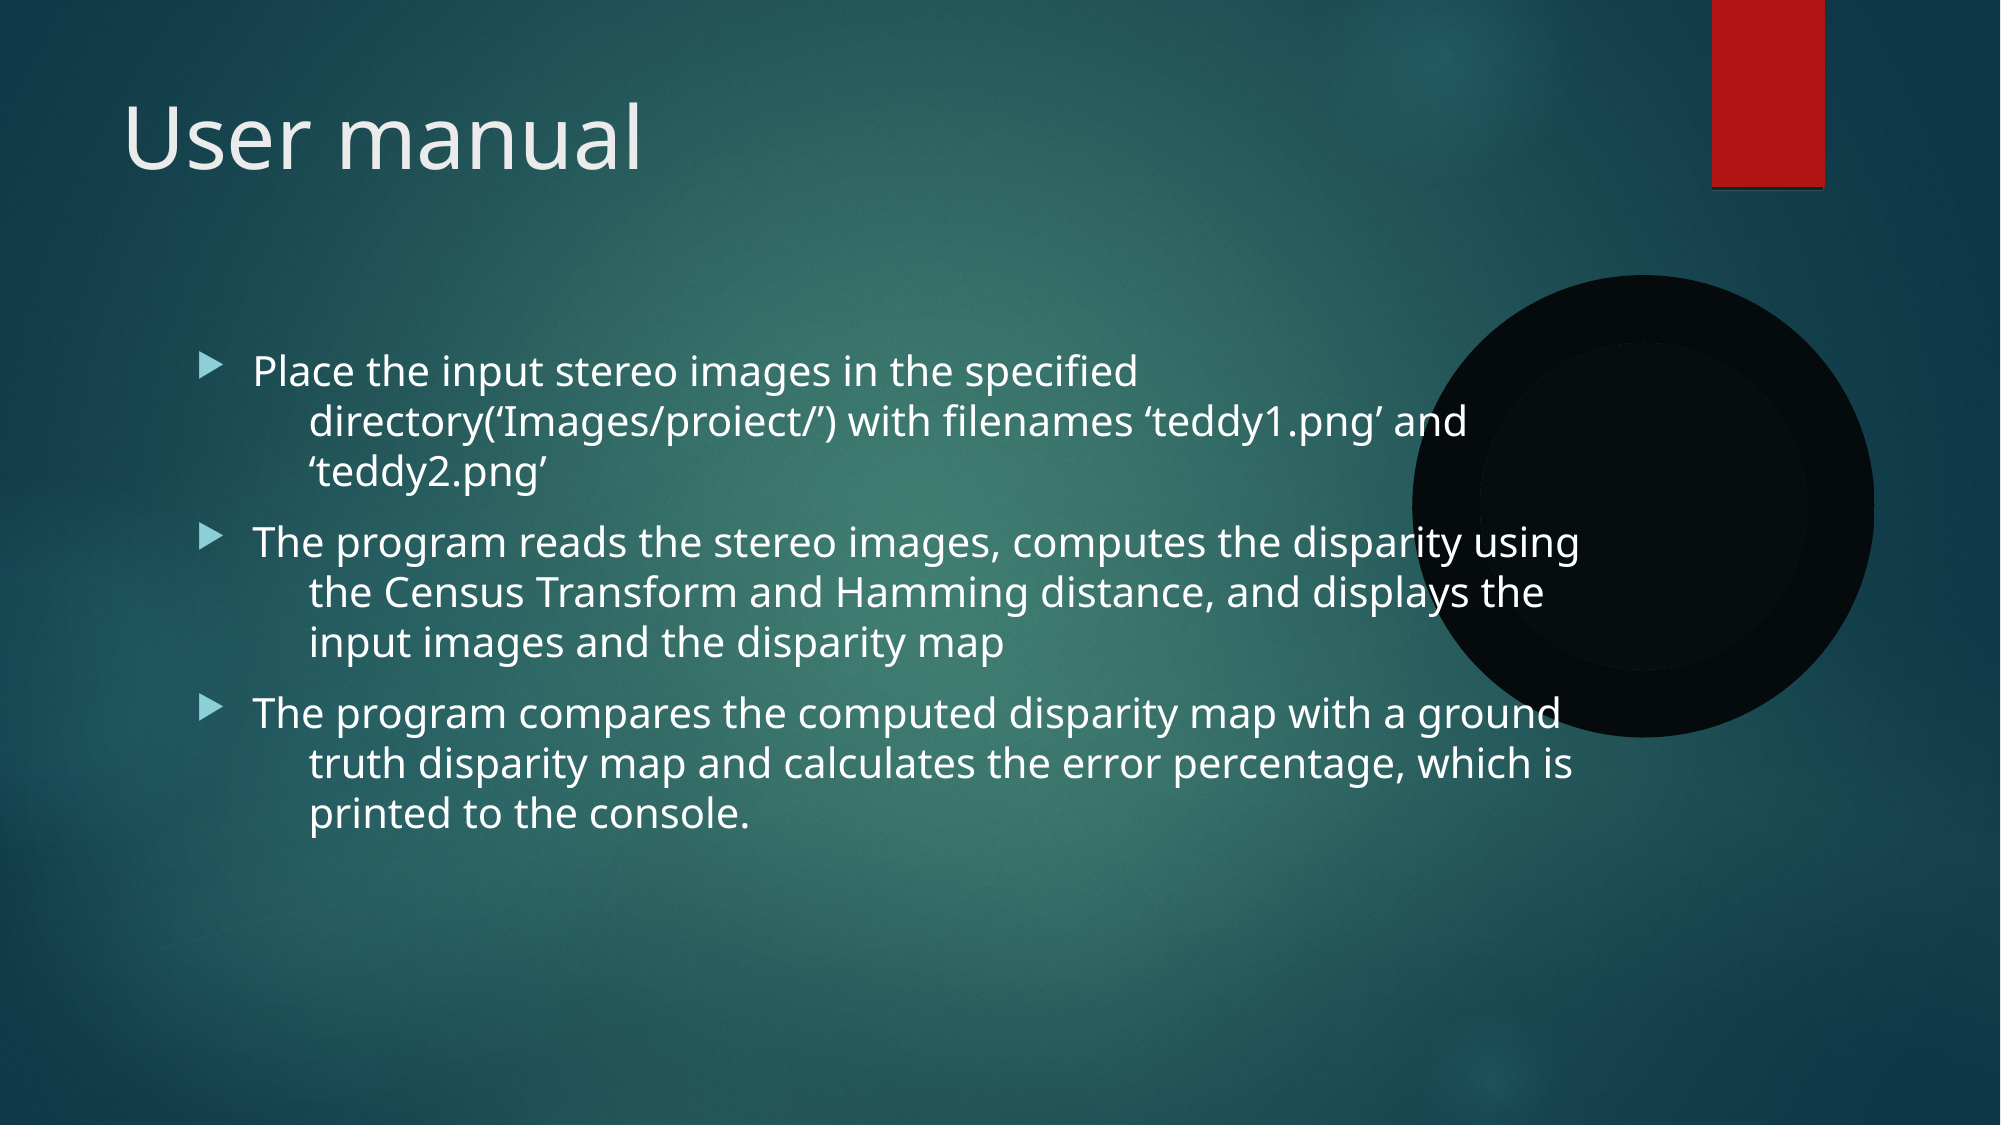

# User manual
Place the input stereo images in the specified directory(‘Images/proiect/’) with filenames ‘teddy1.png’ and ‘teddy2.png’
The program reads the stereo images, computes the disparity using the Census Transform and Hamming distance, and displays the input images and the disparity map
The program compares the computed disparity map with a ground truth disparity map and calculates the error percentage, which is printed to the console.